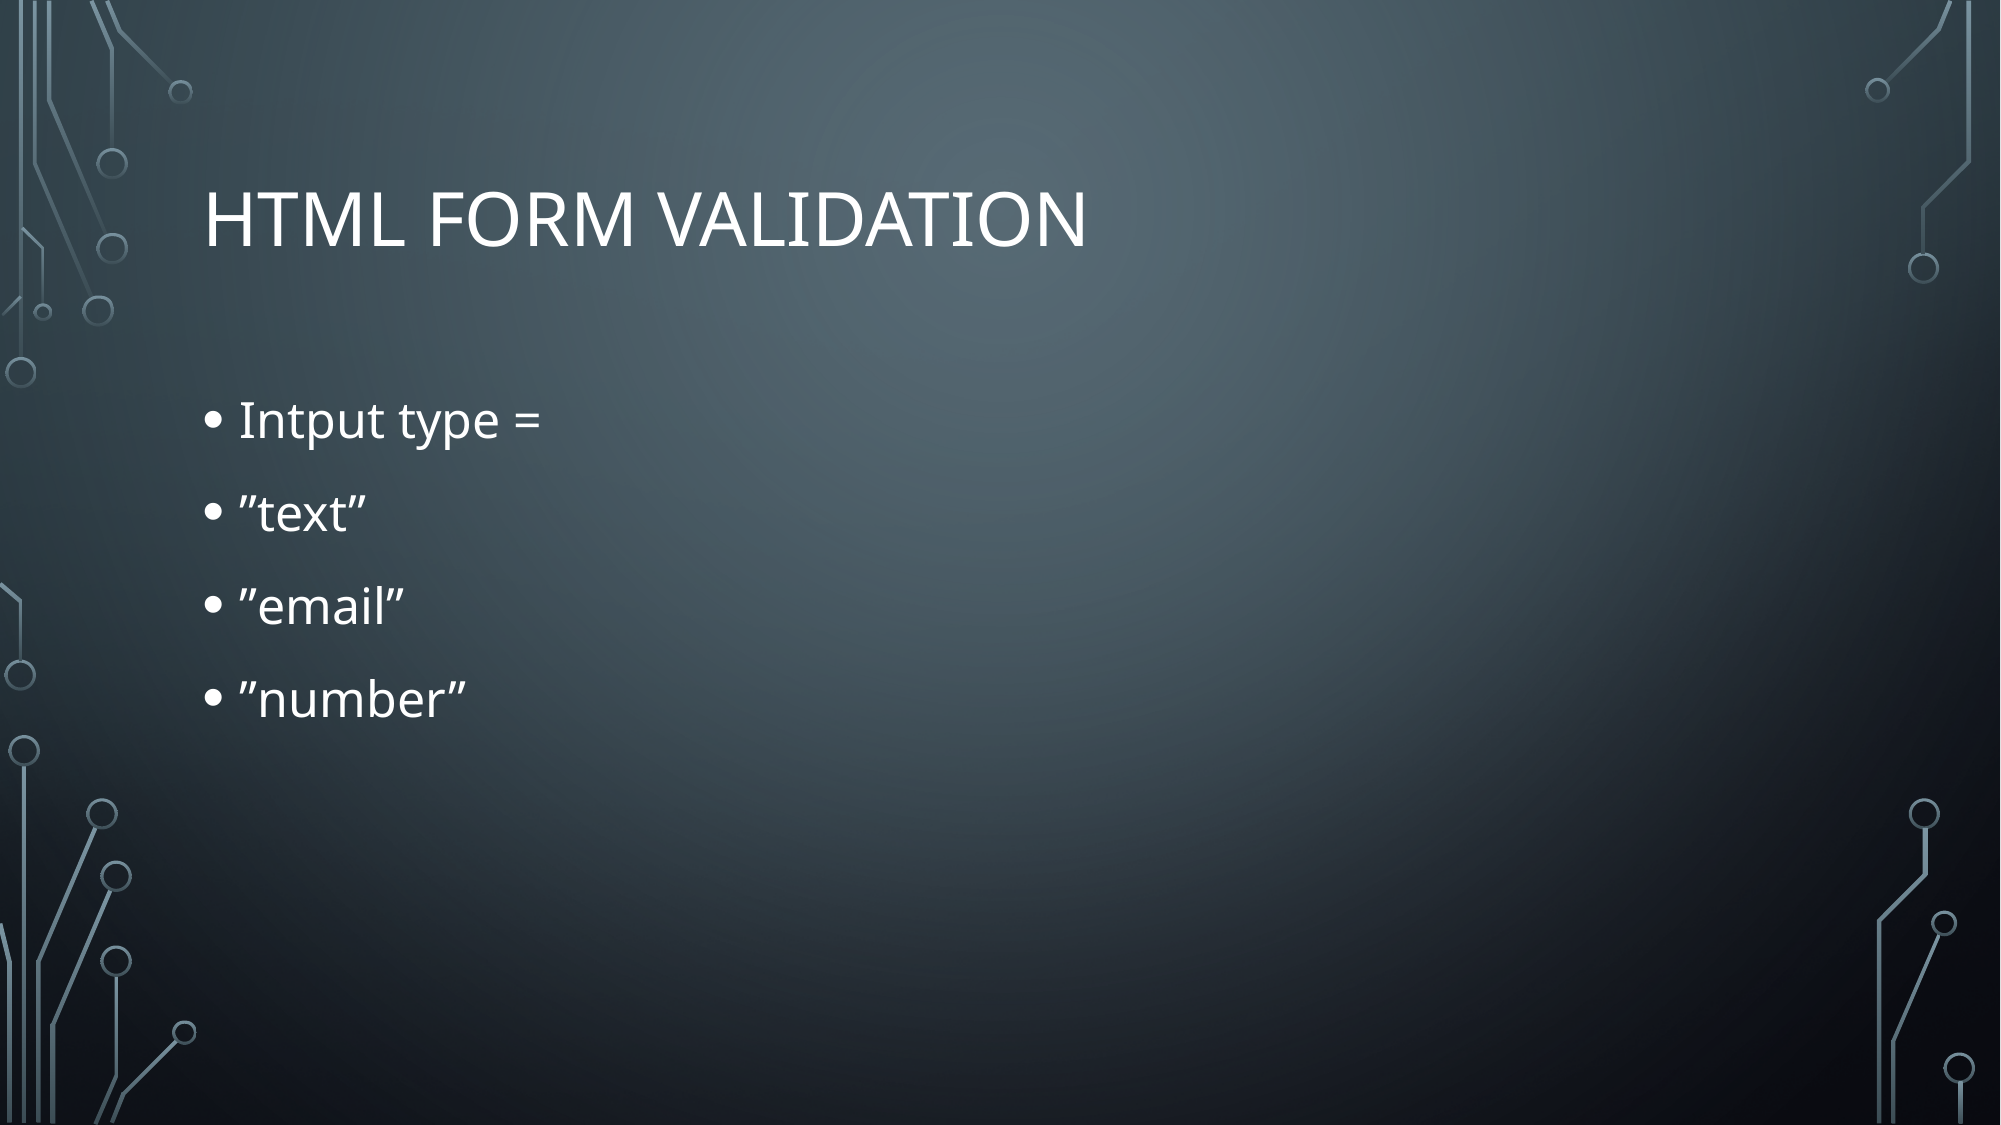

# Html form validation
Intput type =
”text”
”email”
”number”